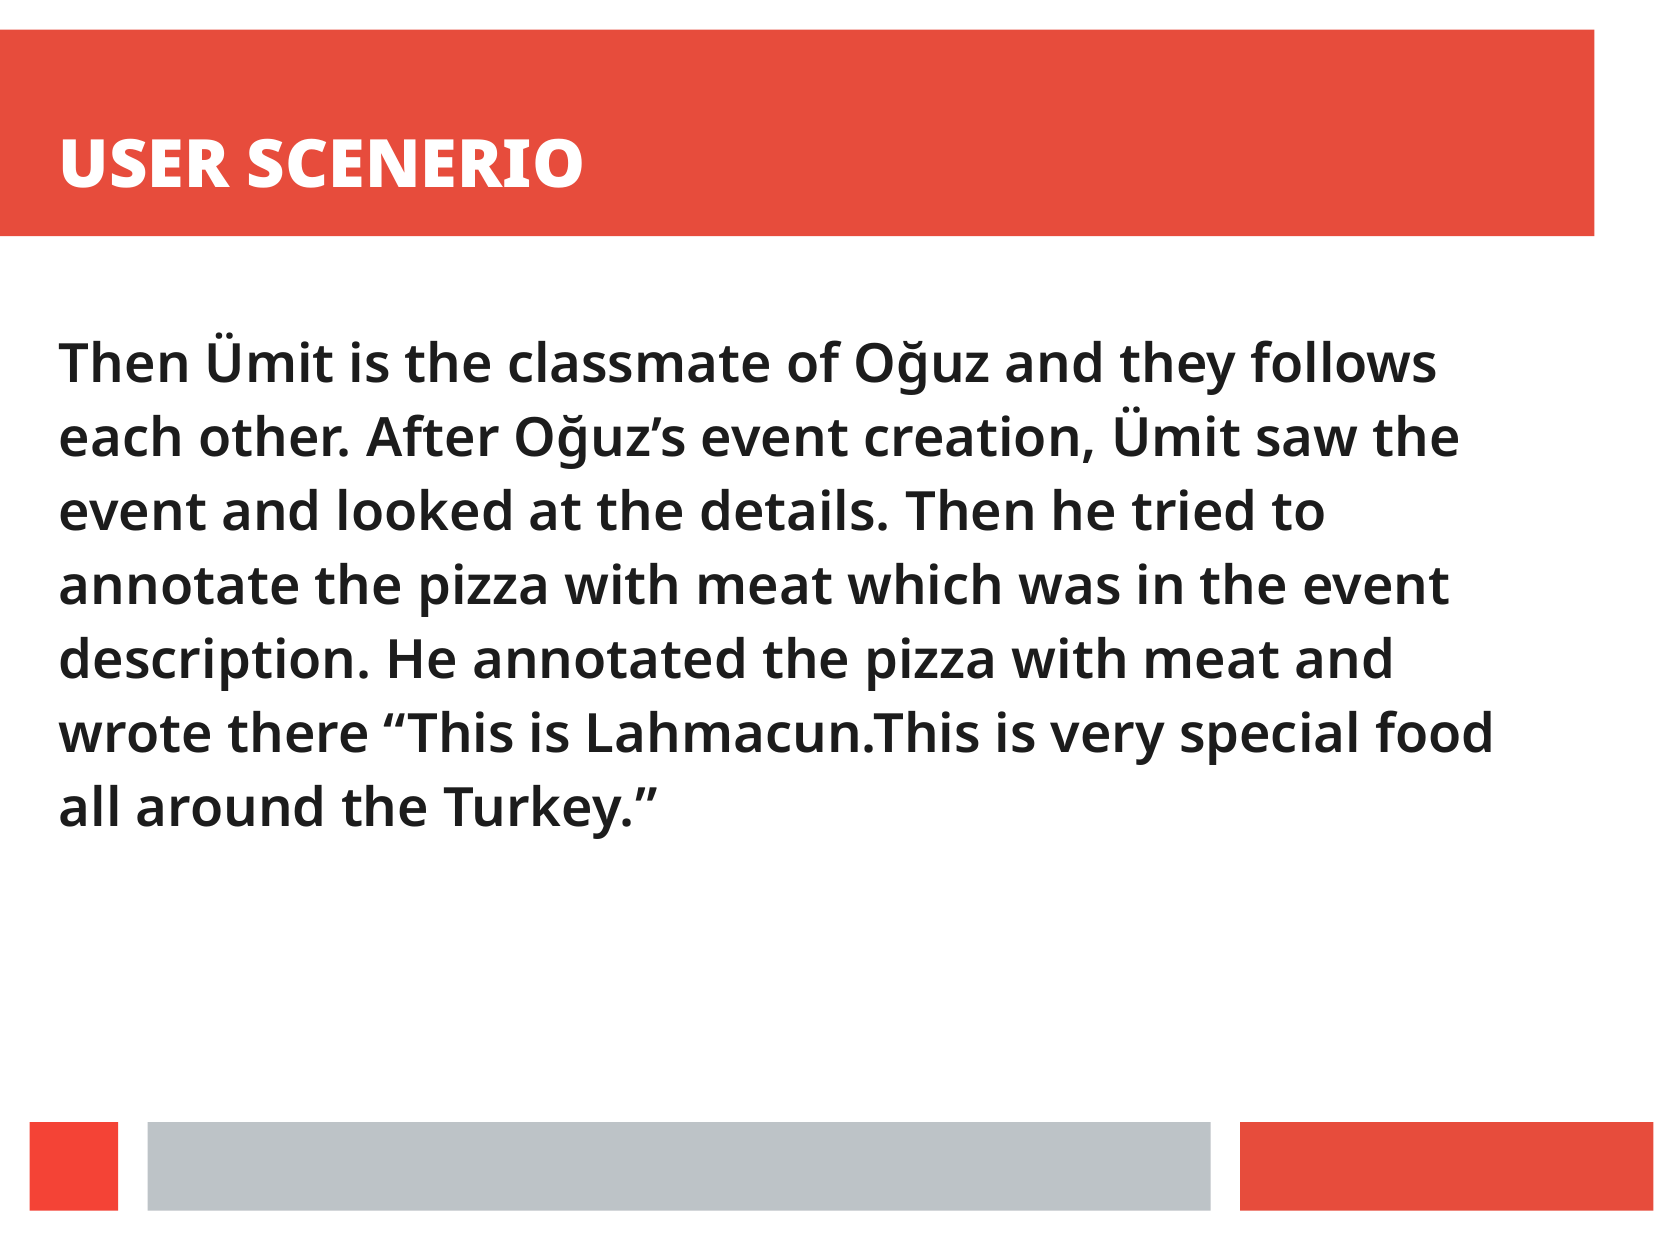

# USER SCENERIO
Then Ümit is the classmate of Oğuz and they follows each other. After Oğuz’s event creation, Ümit saw the event and looked at the details. Then he tried to annotate the pizza with meat which was in the event description. He annotated the pizza with meat and wrote there “This is Lahmacun.This is very special food all around the Turkey.”